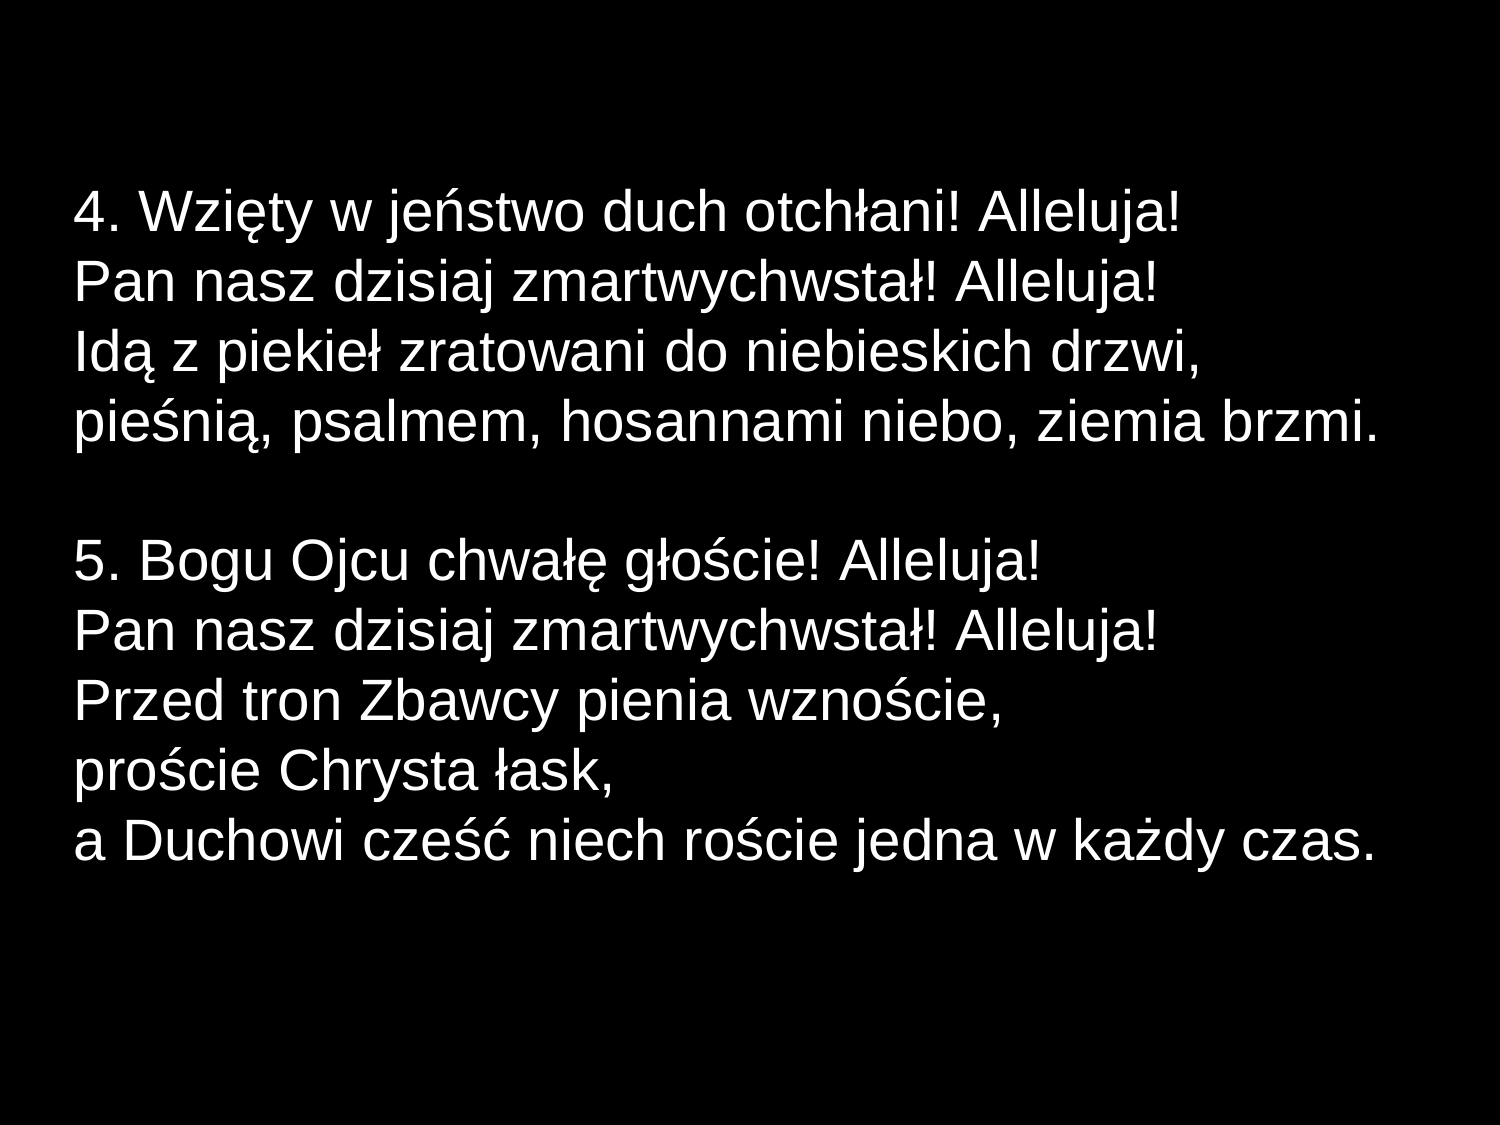

4. Wzięty w jeństwo duch otchłani! Alleluja!
Pan nasz dzisiaj zmartwychwstał! Alleluja!
Idą z piekieł zratowani do niebieskich drzwi,
pieśnią, psalmem, hosannami niebo, ziemia brzmi.
5. Bogu Ojcu chwałę głoście! Alleluja!
Pan nasz dzisiaj zmartwychwstał! Alleluja!
Przed tron Zbawcy pienia wznoście,
proście Chrysta łask,
a Duchowi cześć niech roście jedna w każdy czas.